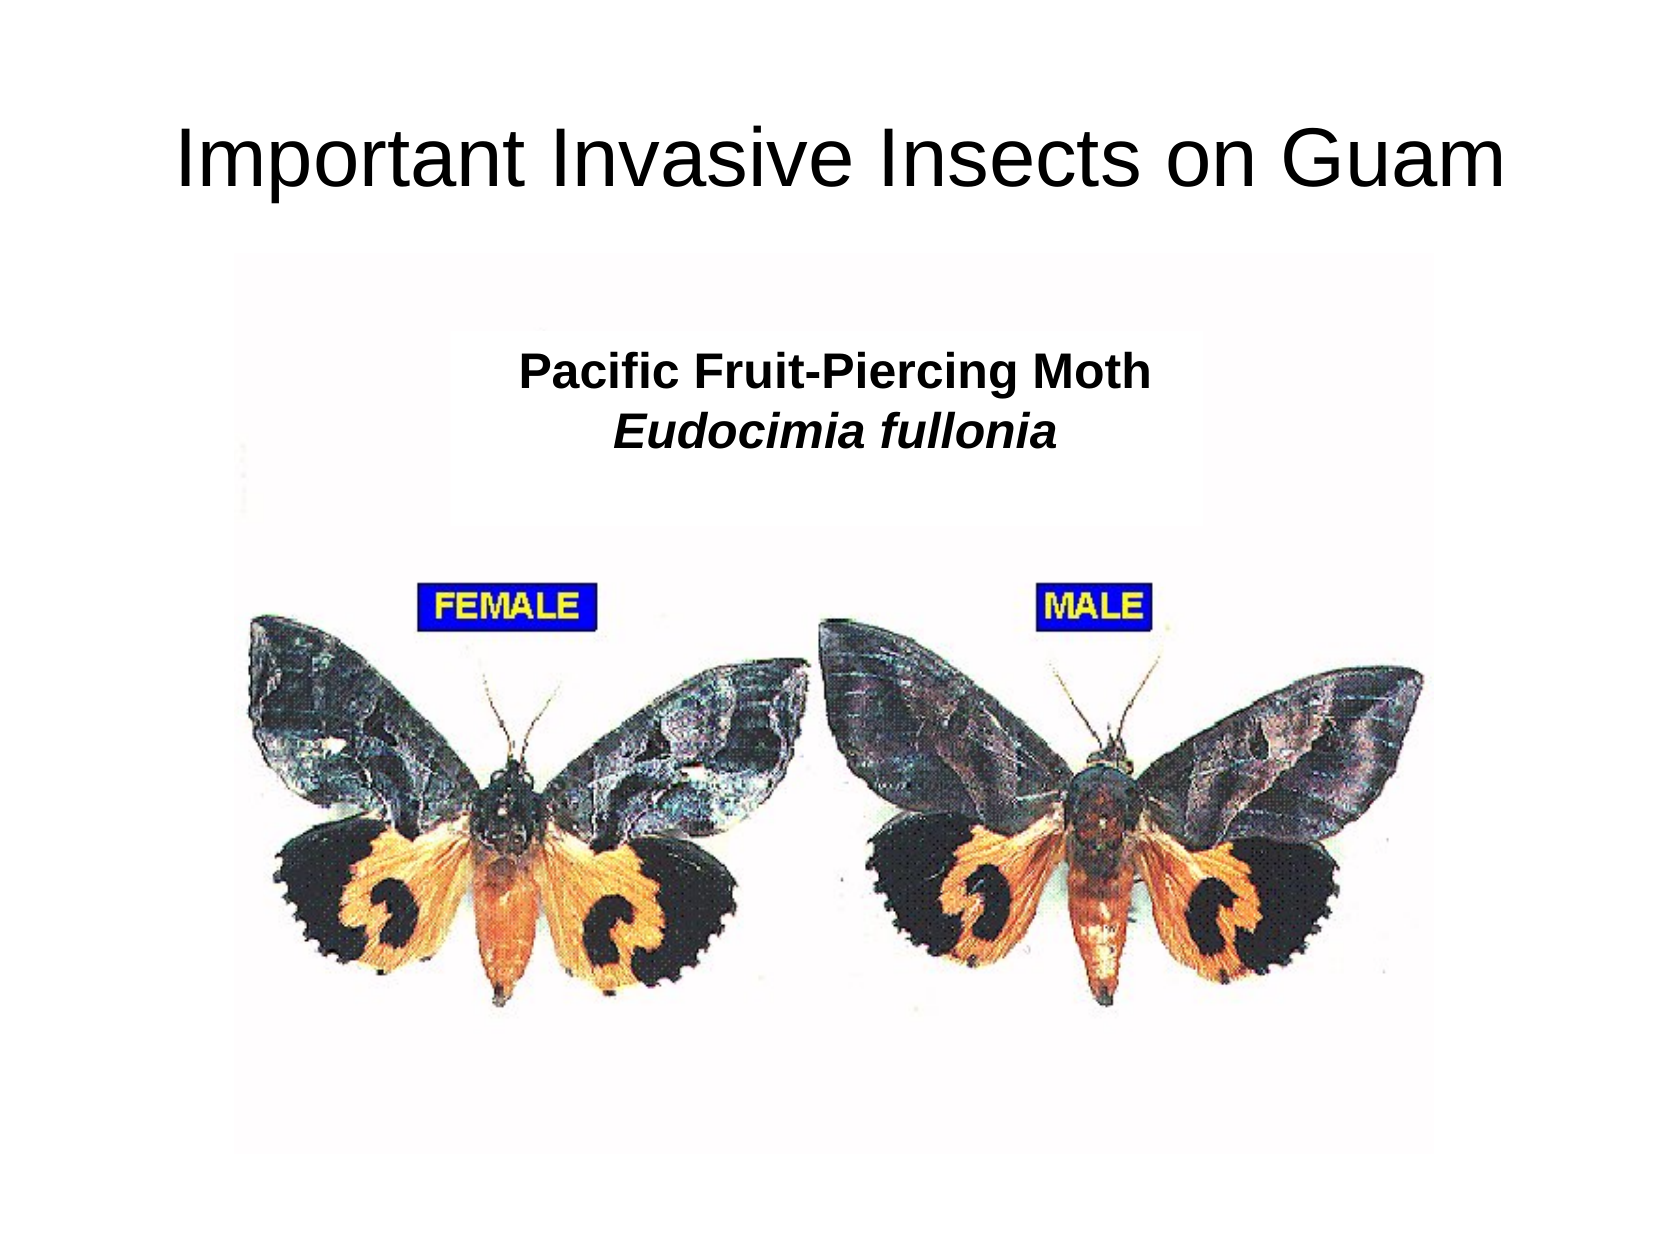

# Important Invasive Insects on Guam
Pacific Fruit-Piercing Moth
Eudocimia fullonia